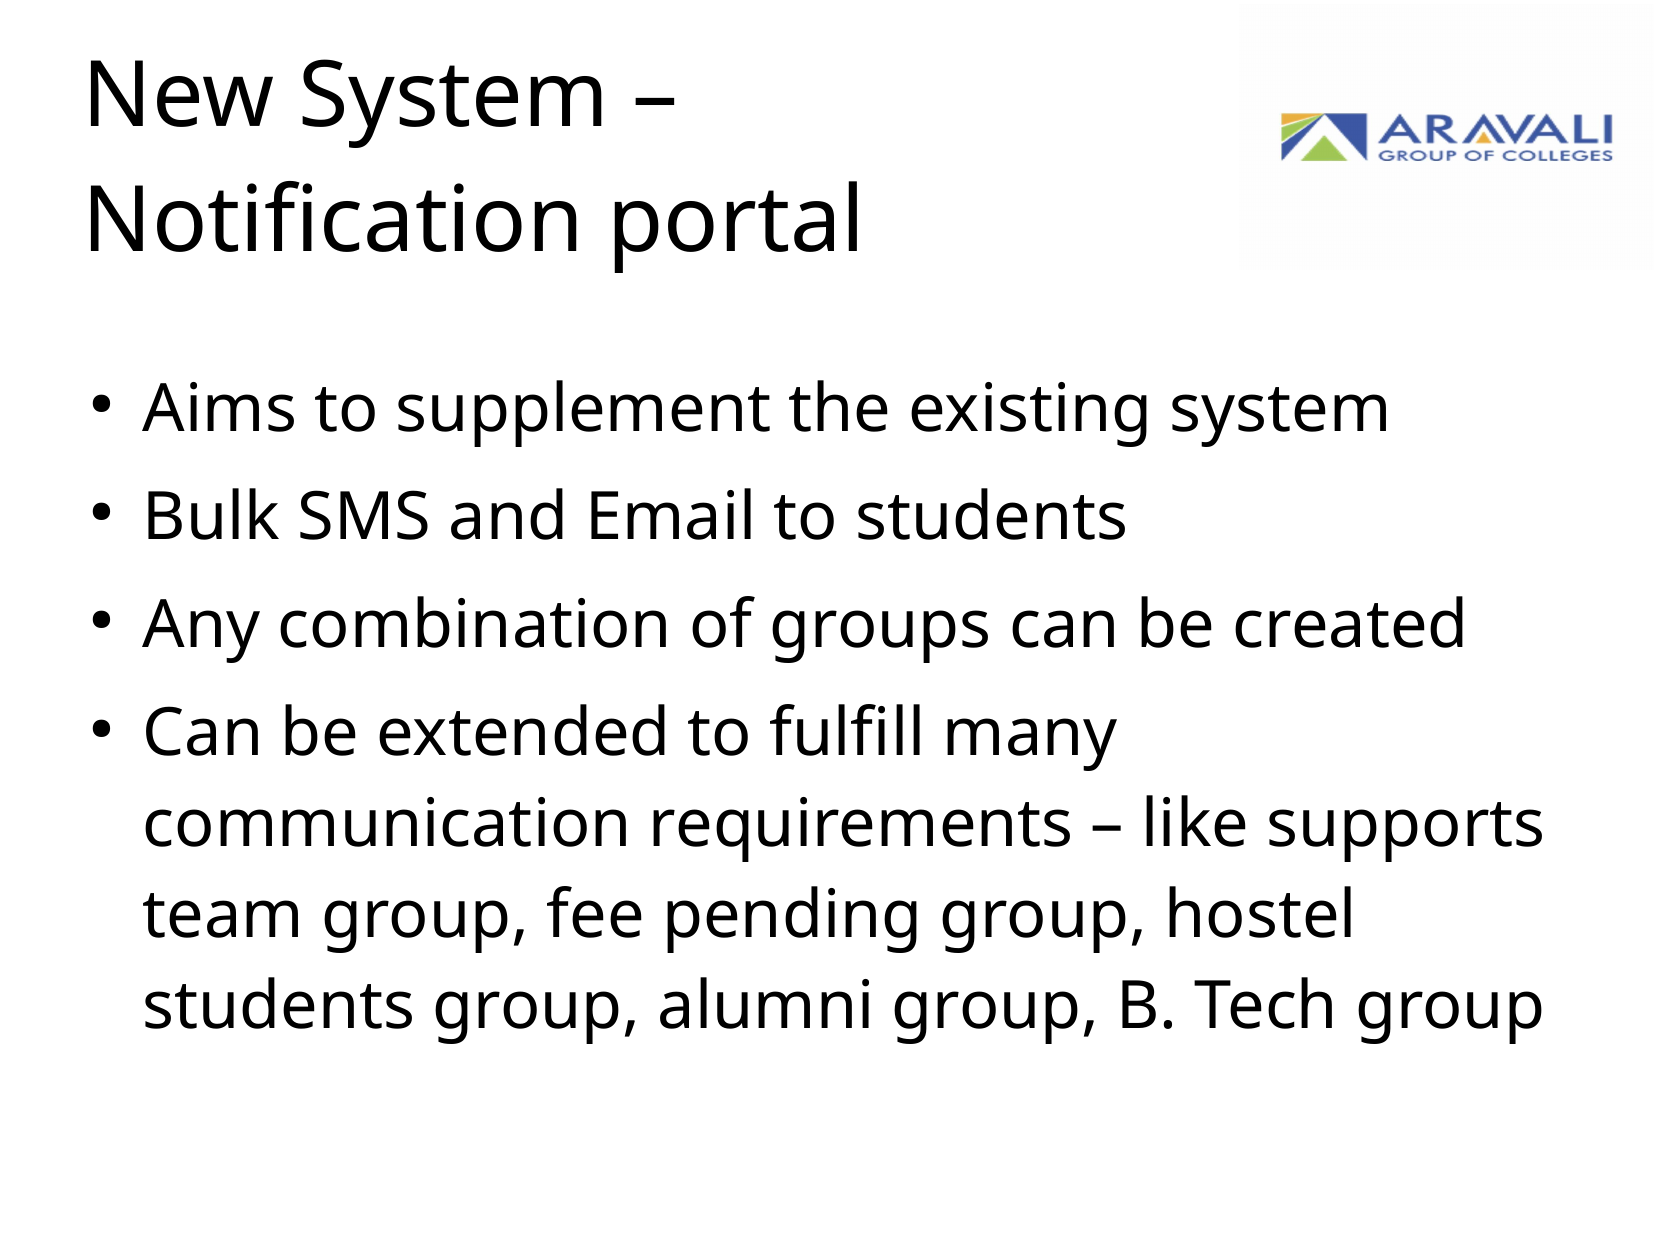

# New System – Notification portal
Aims to supplement the existing system
Bulk SMS and Email to students
Any combination of groups can be created
Can be extended to fulfill many communication requirements – like supports team group, fee pending group, hostel students group, alumni group, B. Tech group